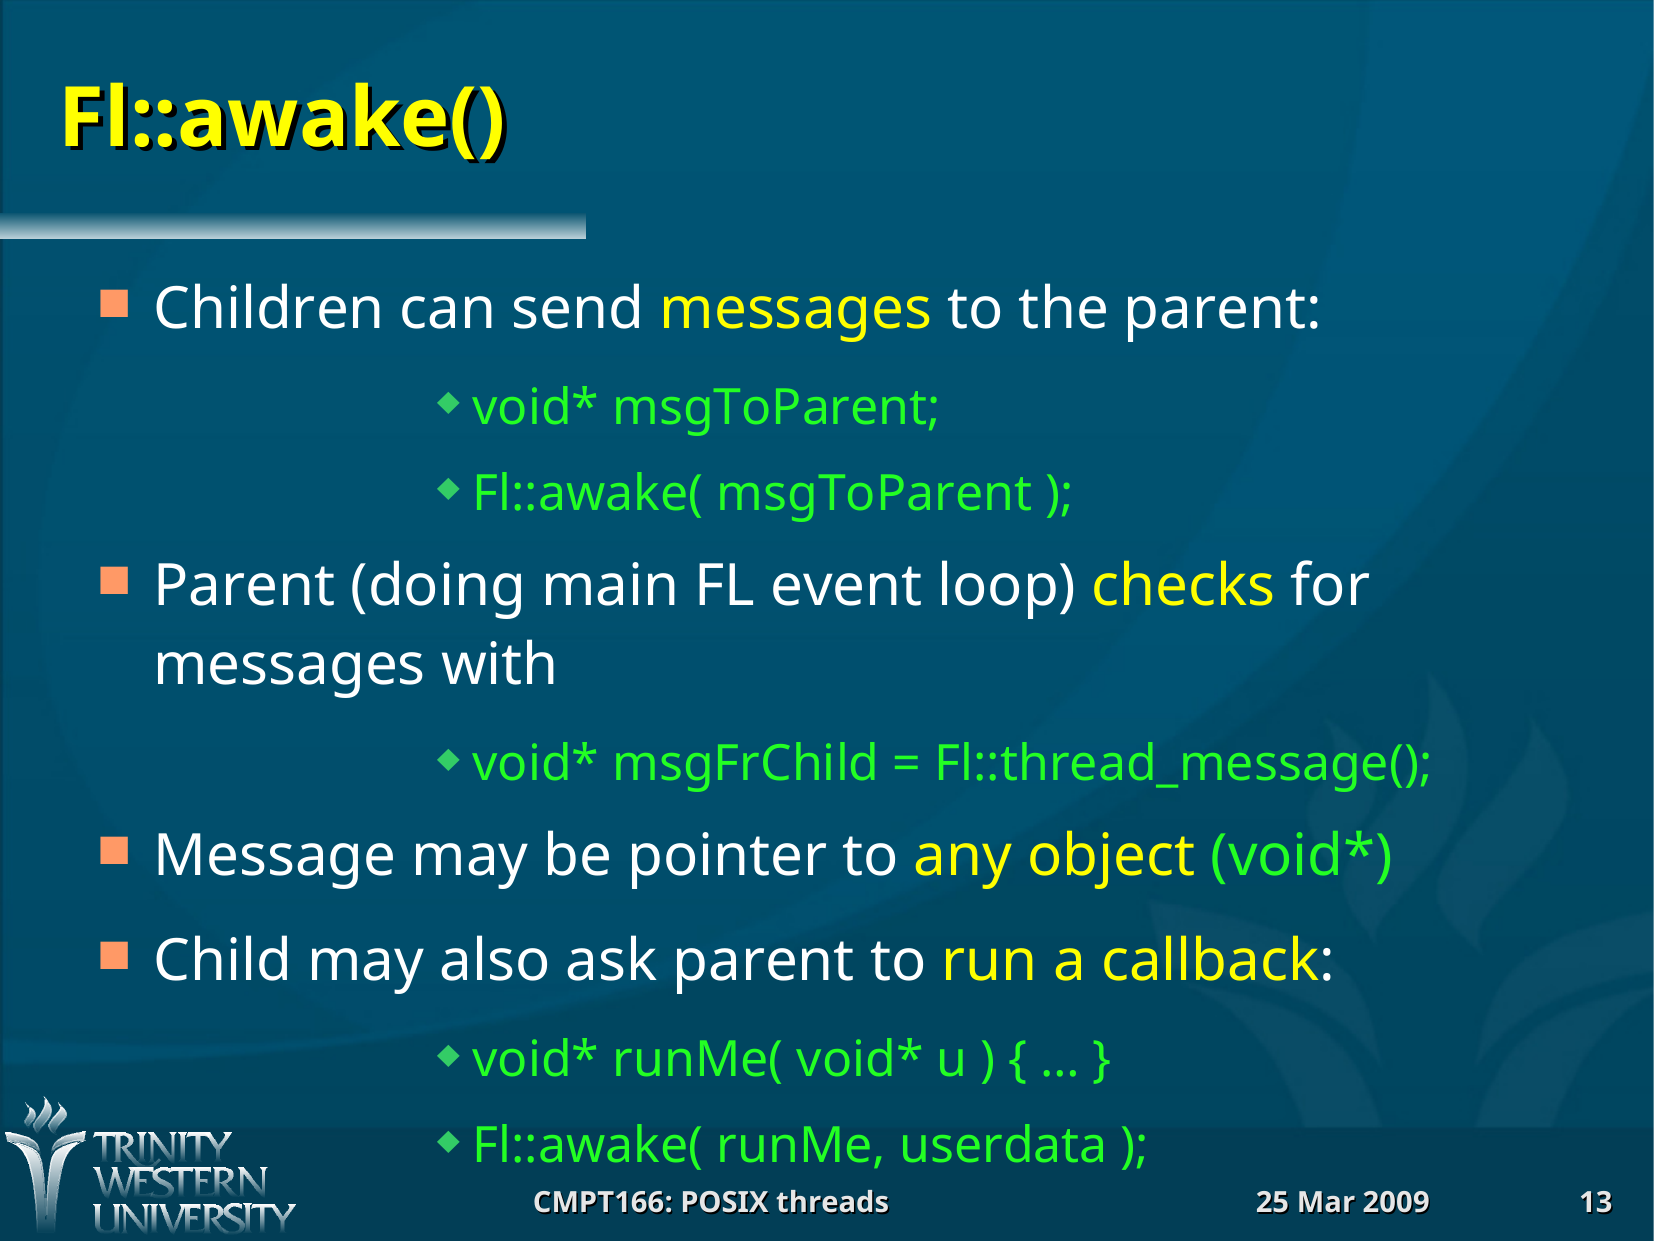

# Fl::awake()
Children can send messages to the parent:
void* msgToParent;
Fl::awake( msgToParent );
Parent (doing main FL event loop) checks for messages with
void* msgFrChild = Fl::thread_message();
Message may be pointer to any object (void*)
Child may also ask parent to run a callback:
void* runMe( void* u ) { … }
Fl::awake( runMe, userdata );
CMPT166: POSIX threads
25 Mar 2009
13